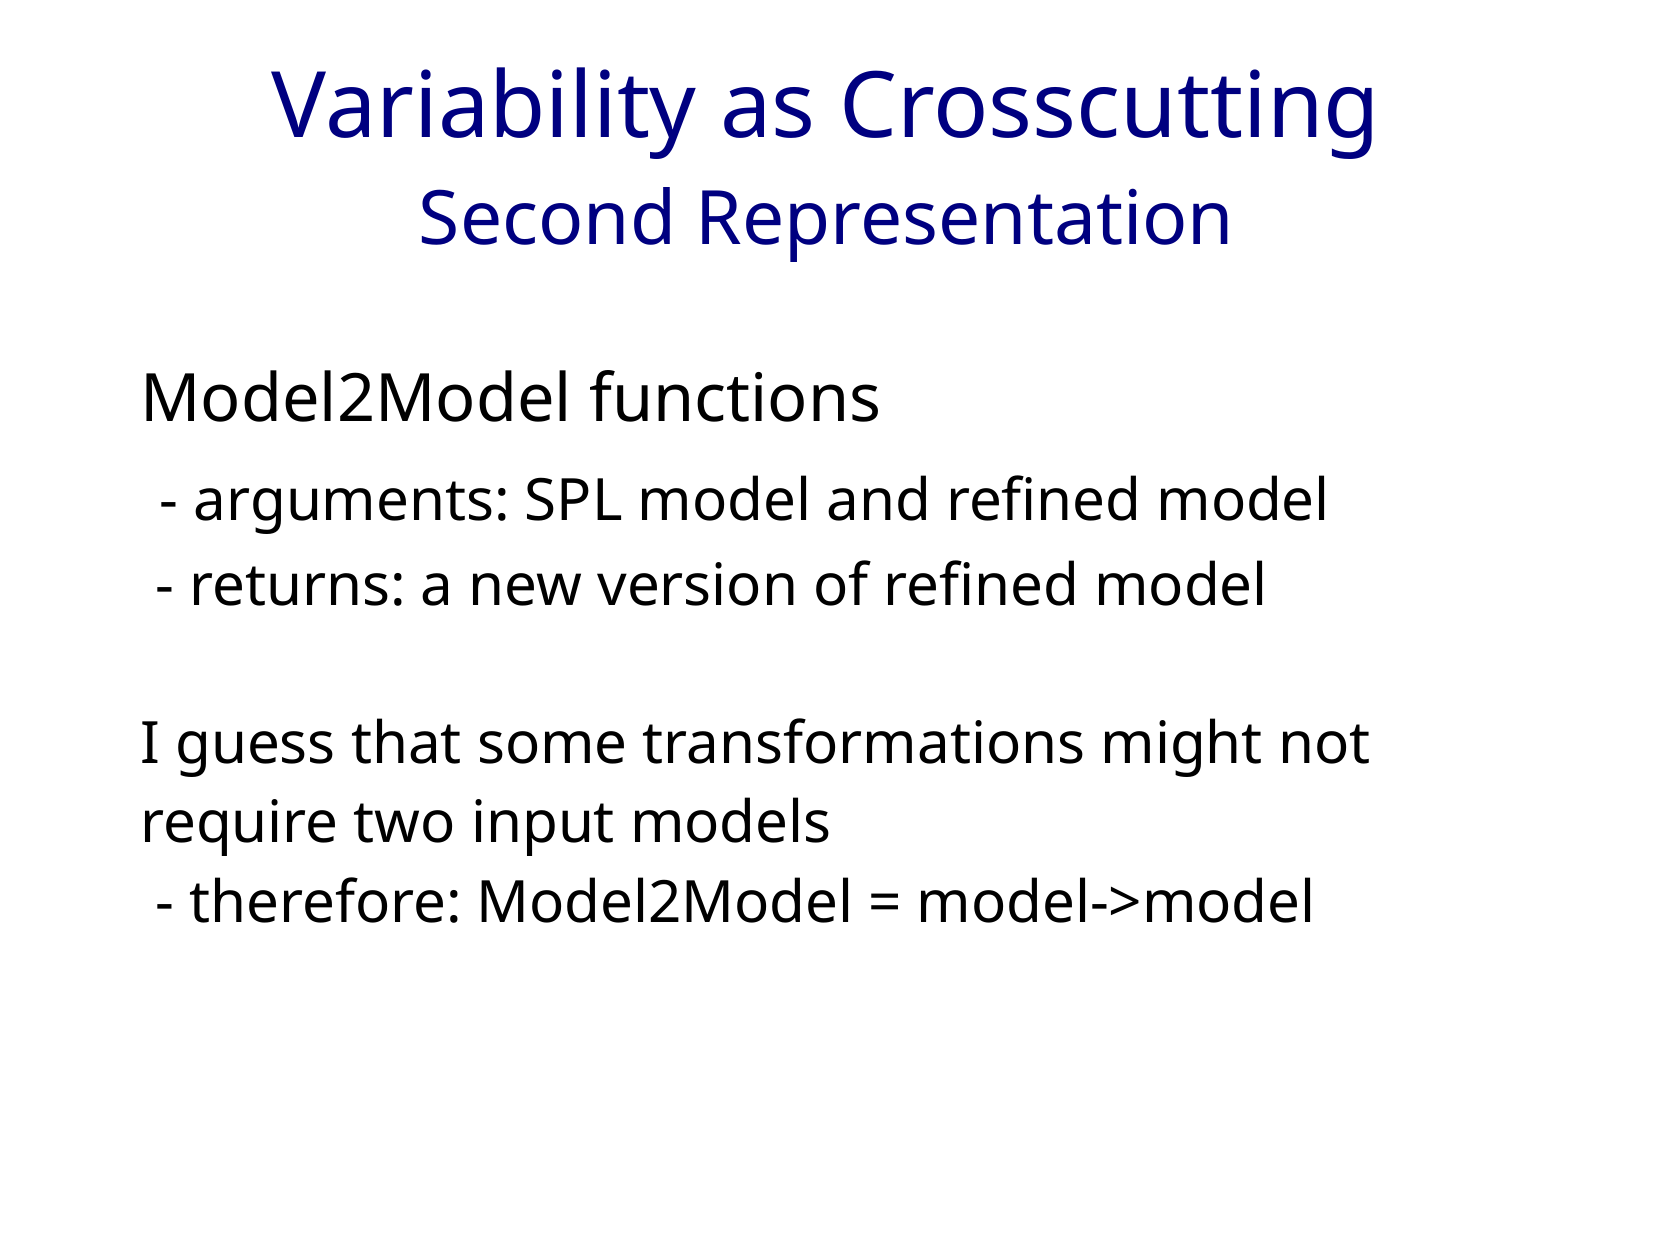

# Variability as Crosscutting Second Representation
Model2Model functions
 - arguments: SPL model and refined model
 - returns: a new version of refined model
I guess that some transformations might not require two input models
 - therefore: Model2Model = model->model